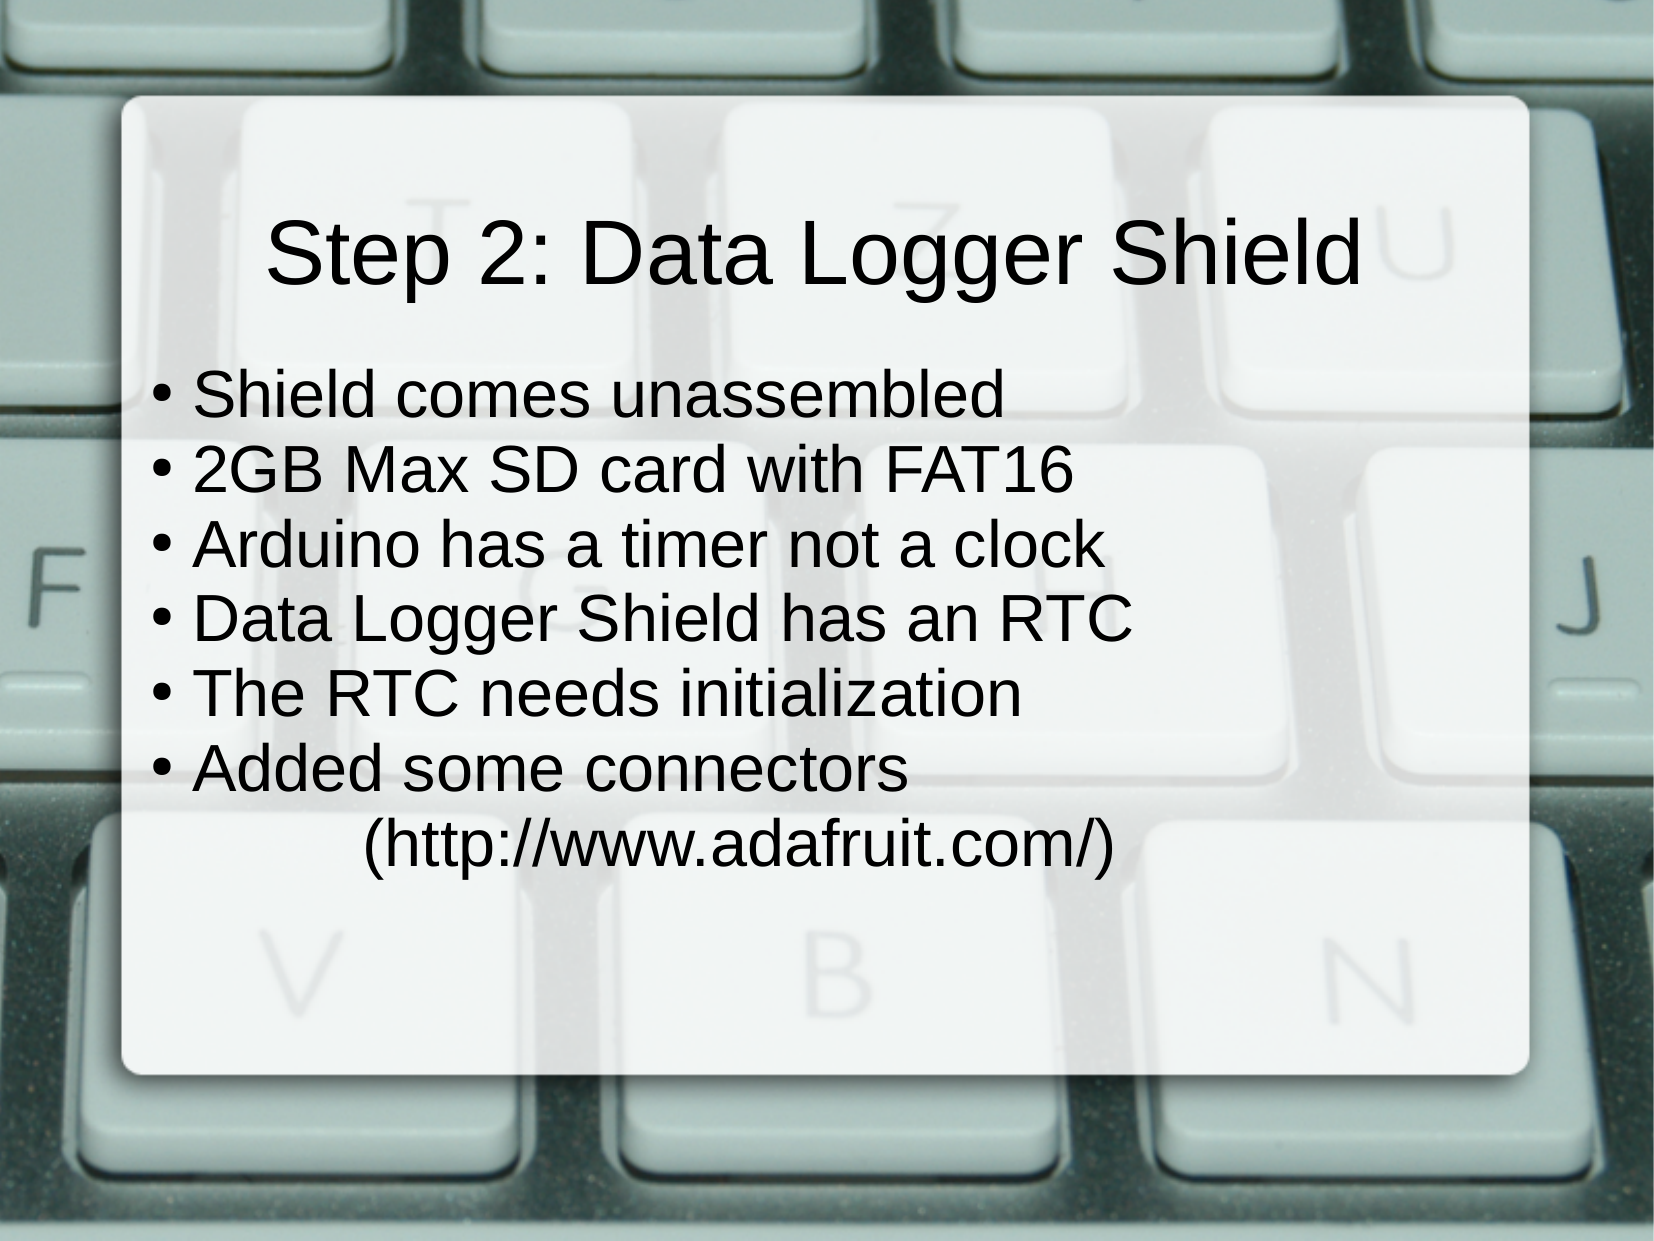

# Step 2: Data Logger Shield
 Shield comes unassembled
 2GB Max SD card with FAT16
 Arduino has a timer not a clock
 Data Logger Shield has an RTC
 The RTC needs initialization
 Added some connectors
(http://www.adafruit.com/)